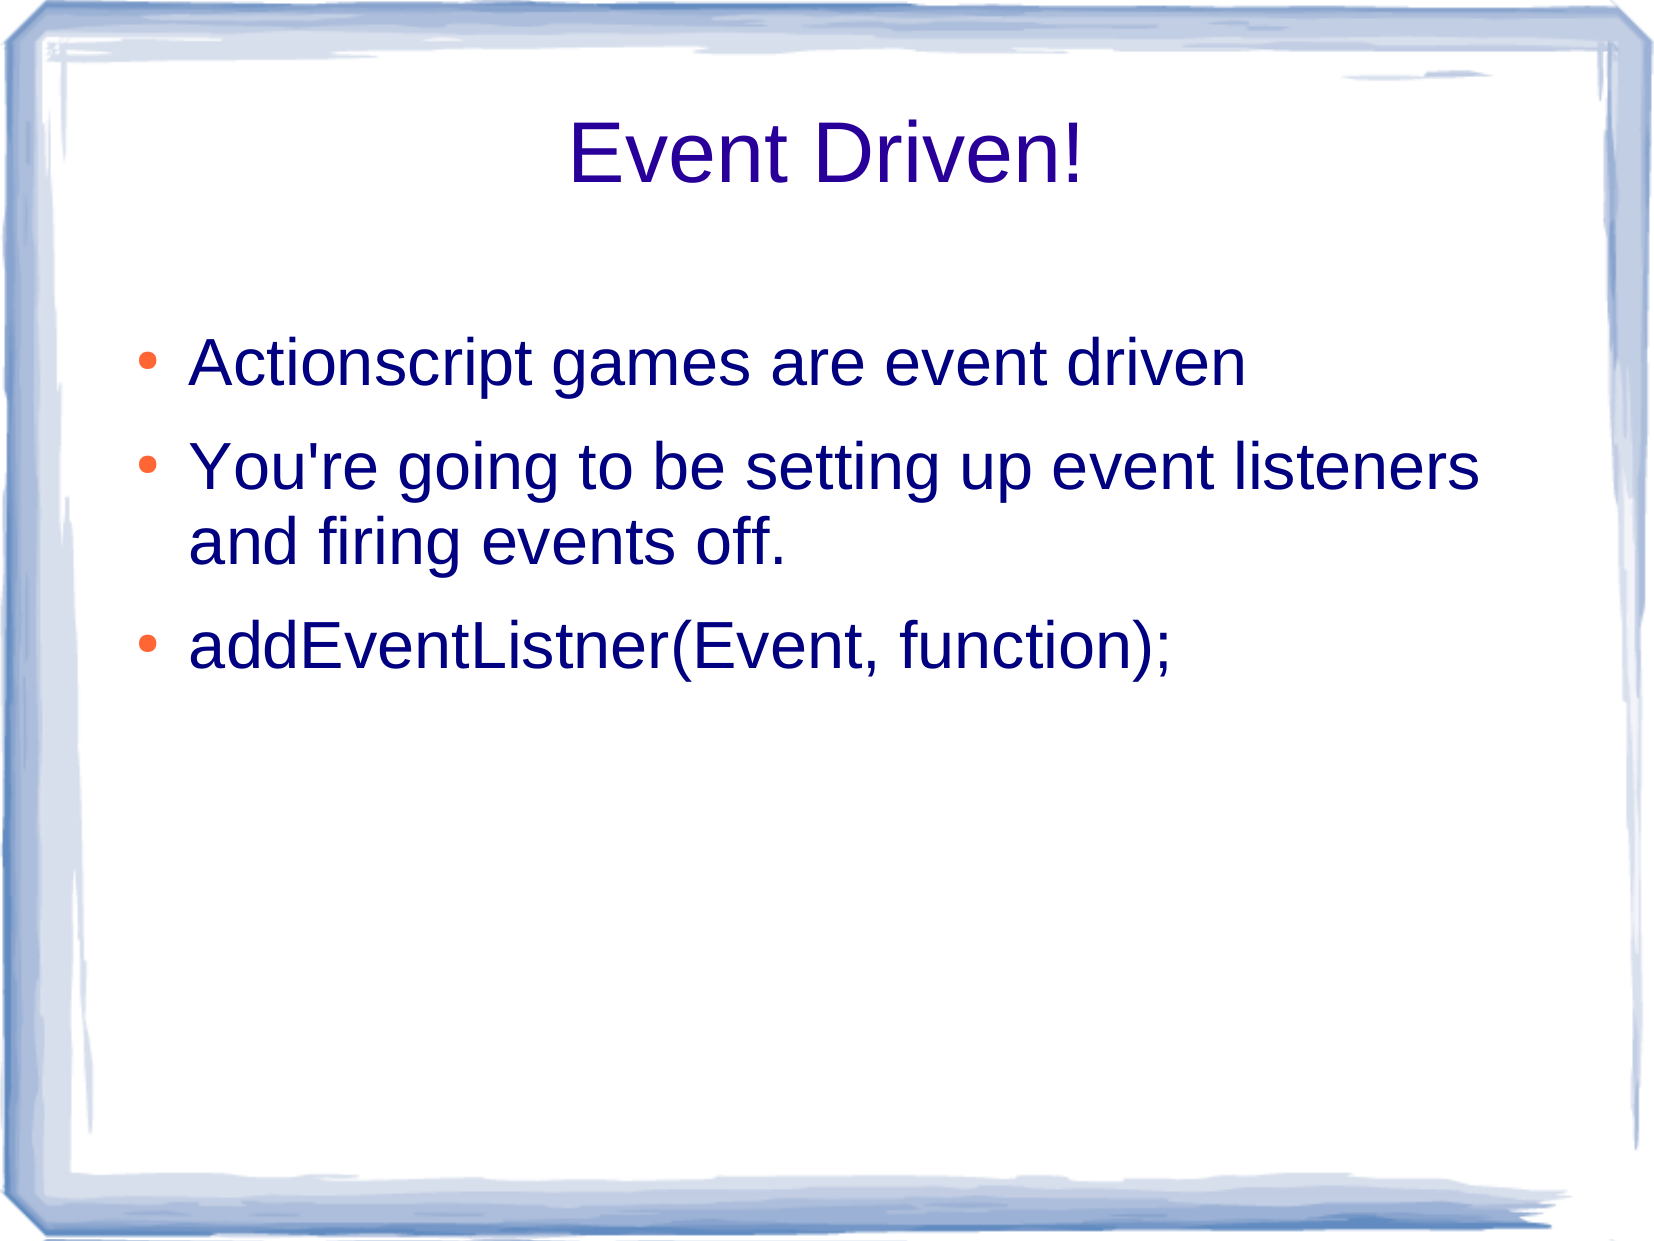

# Event Driven!
Actionscript games are event driven
You're going to be setting up event listeners and firing events off.
addEventListner(Event, function);